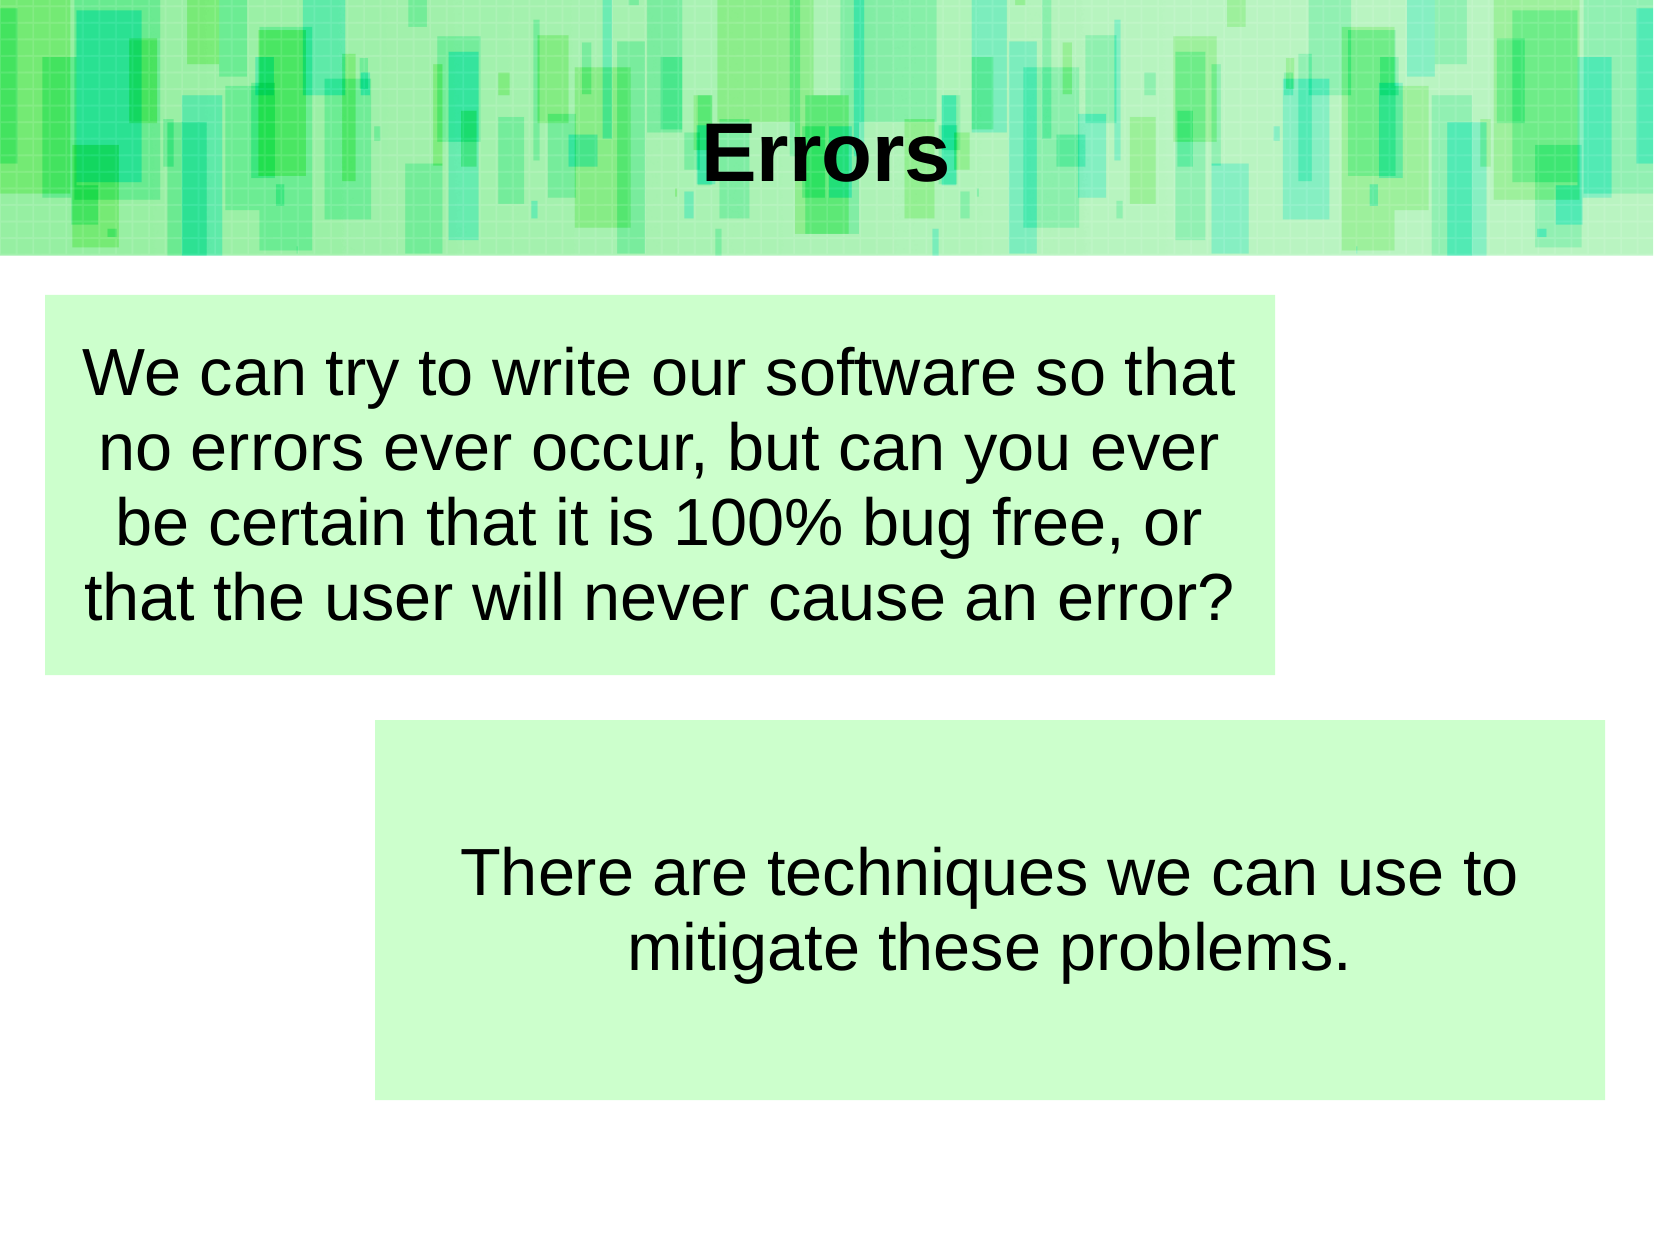

# Errors
We can try to write our software so that no errors ever occur, but can you ever be certain that it is 100% bug free, or that the user will never cause an error?
There are techniques we can use to mitigate these problems.
“while not done”